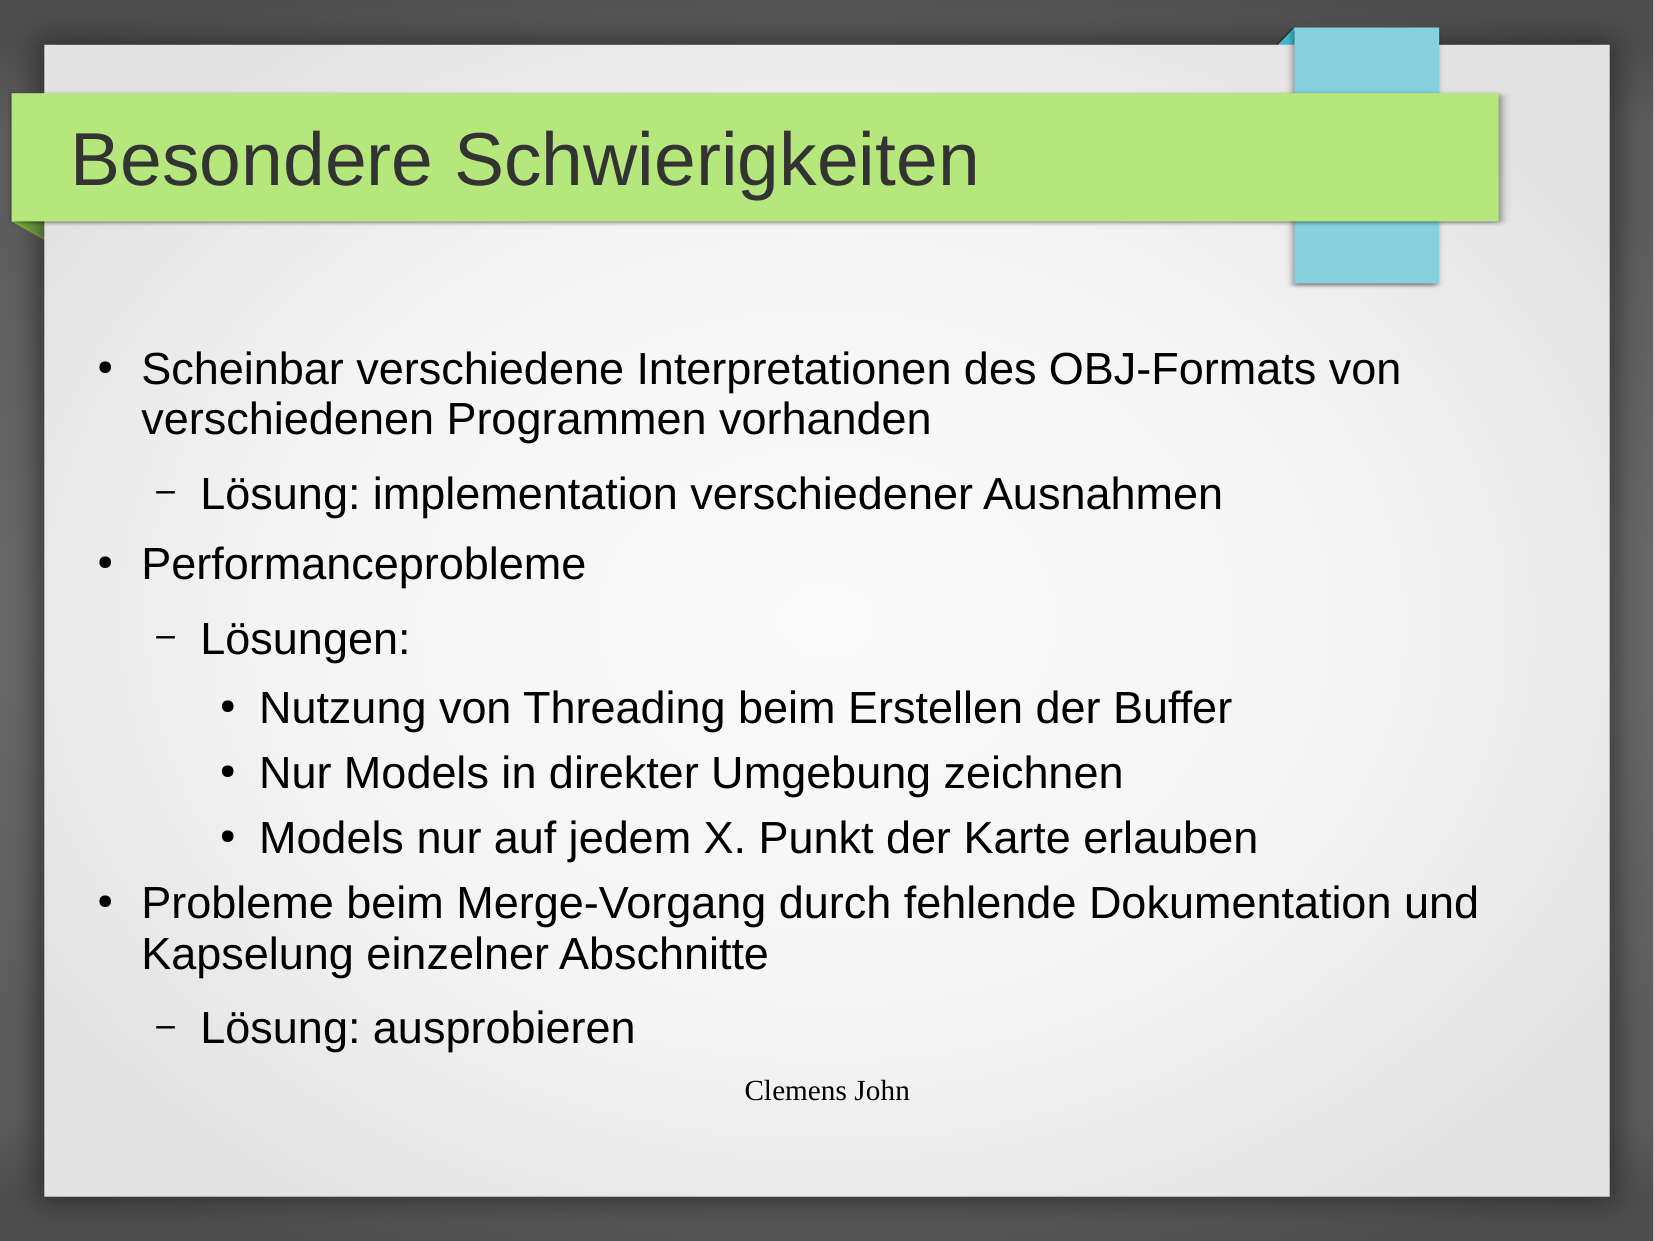

# Besondere Schwierigkeiten
Scheinbar verschiedene Interpretationen des OBJ-Formats von verschiedenen Programmen vorhanden
Lösung: implementation verschiedener Ausnahmen
Performanceprobleme
Lösungen:
Nutzung von Threading beim Erstellen der Buffer
Nur Models in direkter Umgebung zeichnen
Models nur auf jedem X. Punkt der Karte erlauben
Probleme beim Merge-Vorgang durch fehlende Dokumentation und Kapselung einzelner Abschnitte
Lösung: ausprobieren